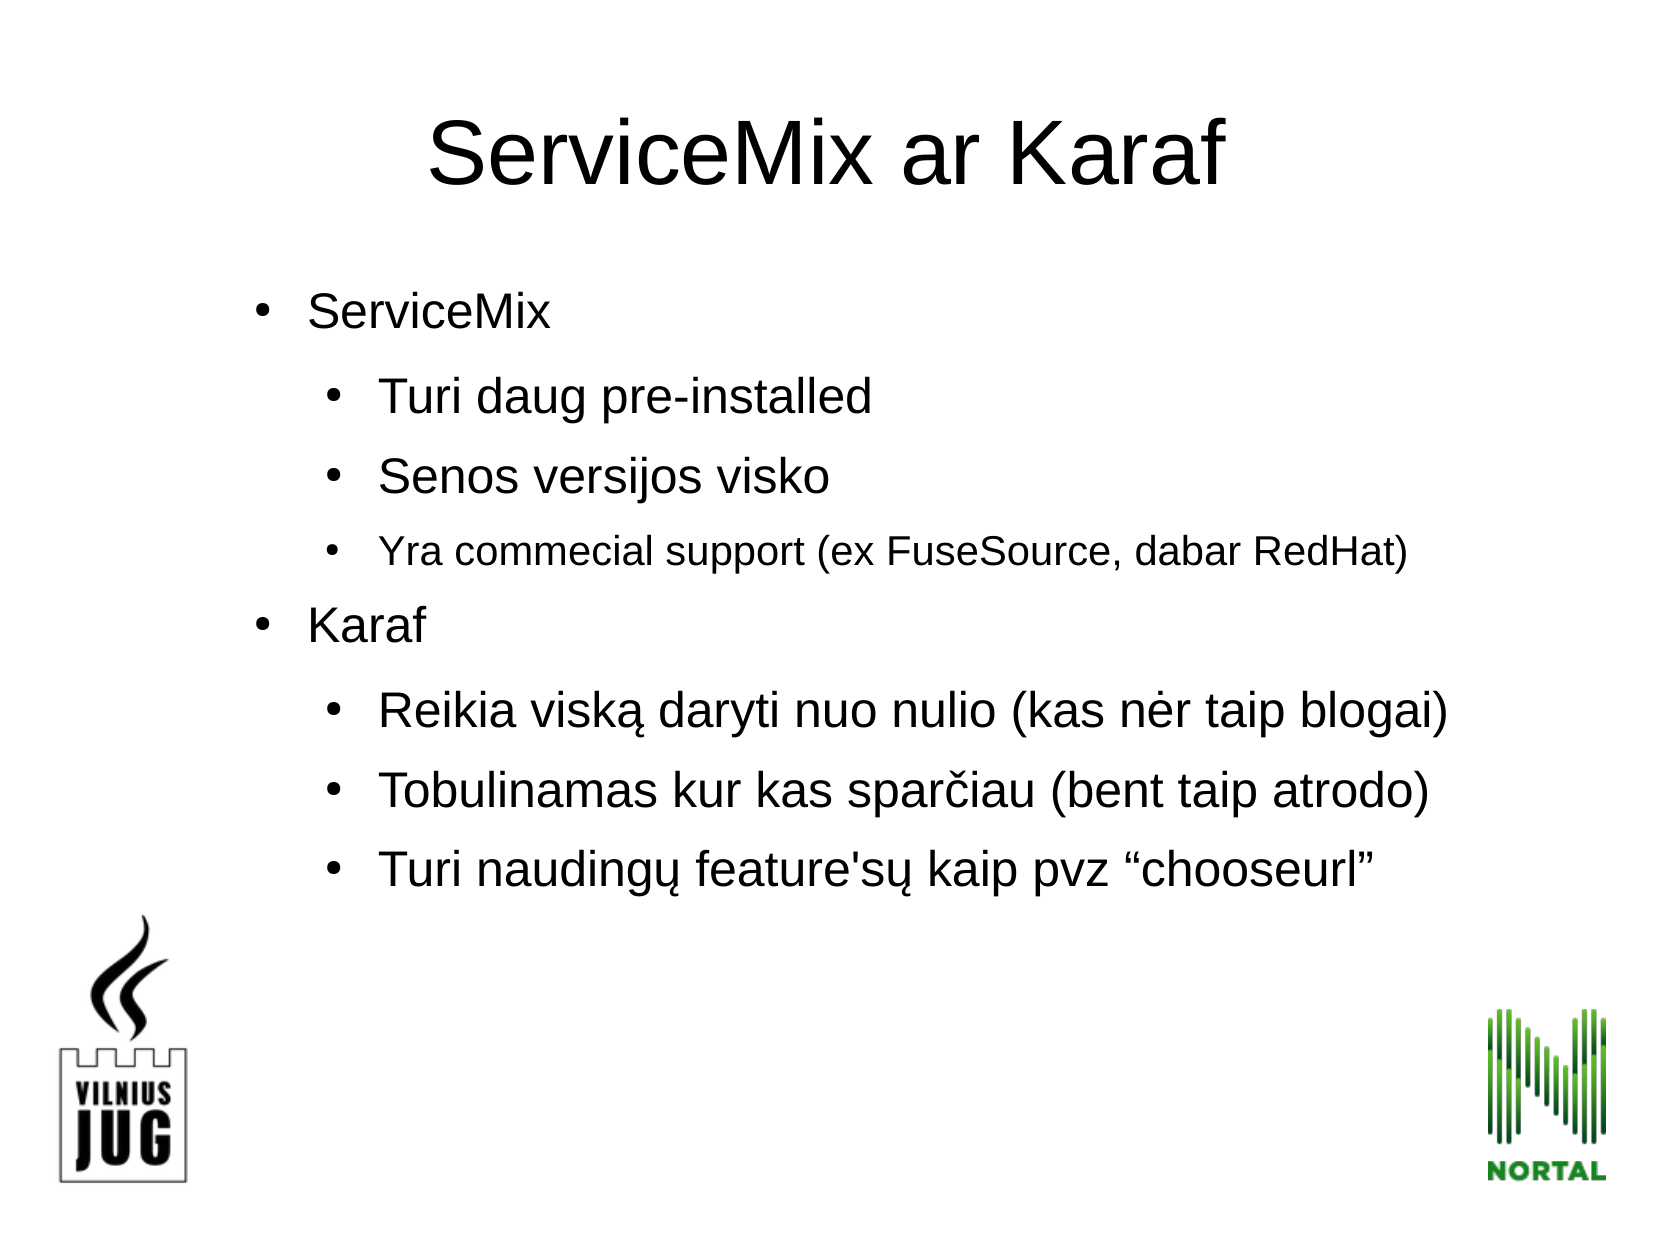

ServiceMix ar Karaf
# ServiceMix
Turi daug pre-installed
Senos versijos visko
Yra commecial support (ex FuseSource, dabar RedHat)
Karaf
Reikia viską daryti nuo nulio (kas nėr taip blogai)
Tobulinamas kur kas sparčiau (bent taip atrodo)
Turi naudingų feature'sų kaip pvz “chooseurl”